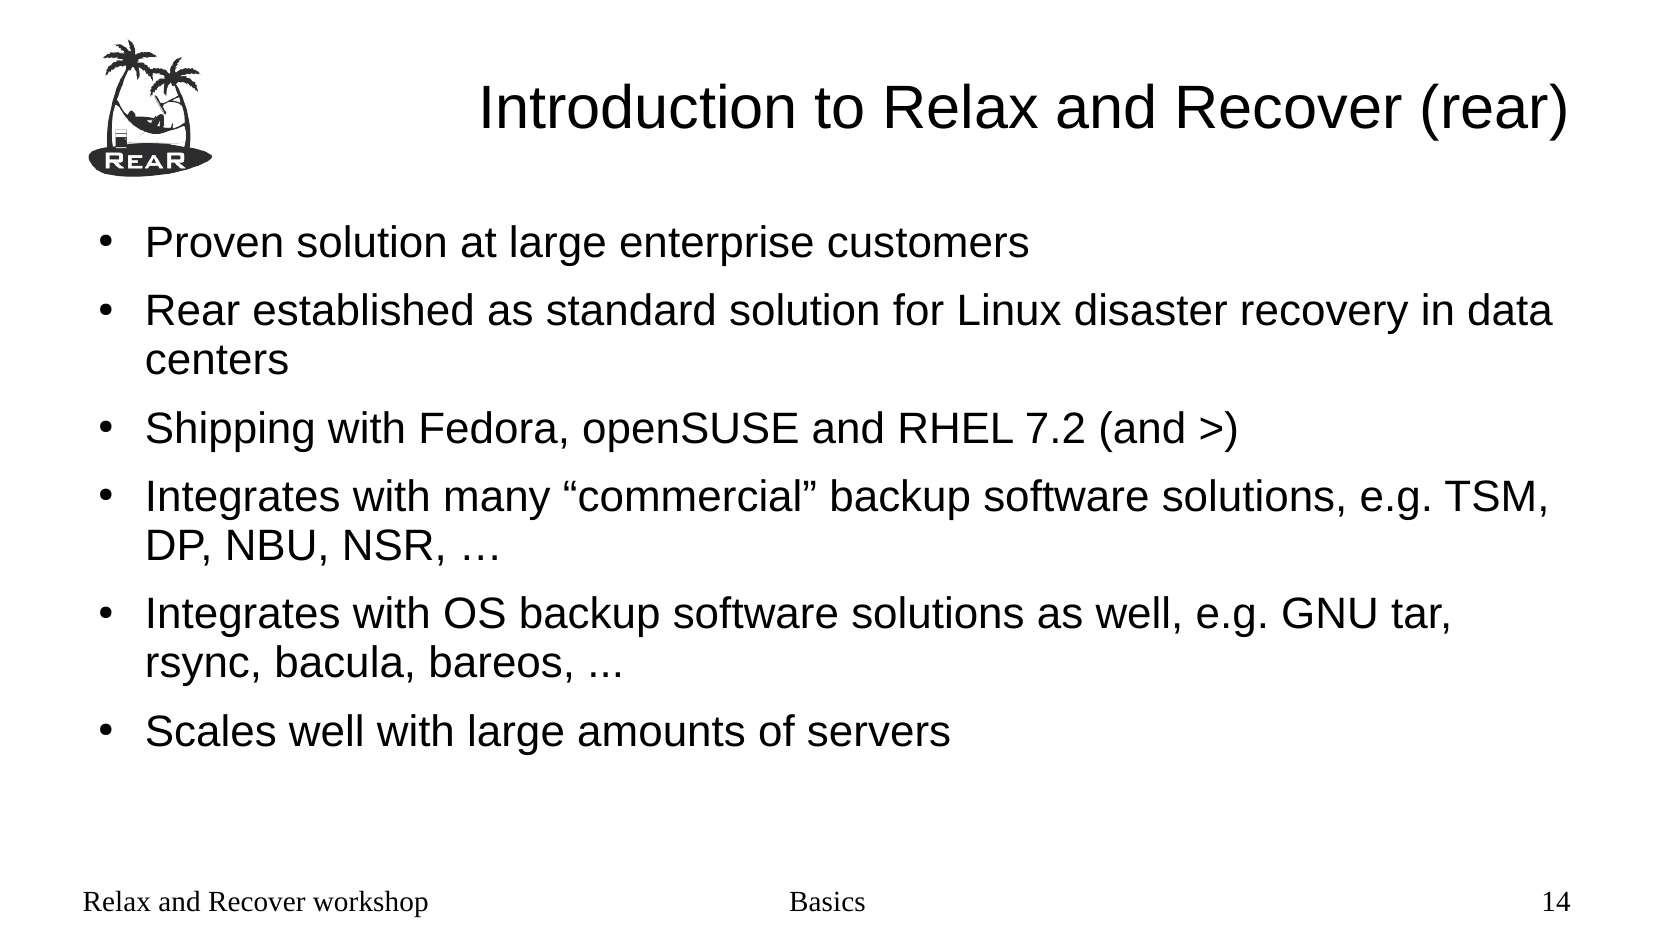

# Introduction to Relax and Recover (rear)
Proven solution at large enterprise customers
Rear established as standard solution for Linux disaster recovery in data centers
Shipping with Fedora, openSUSE and RHEL 7.2 (and >)
Integrates with many “commercial” backup software solutions, e.g. TSM, DP, NBU, NSR, …
Integrates with OS backup software solutions as well, e.g. GNU tar, rsync, bacula, bareos, ...
Scales well with large amounts of servers
Relax and Recover workshop
Basics
14